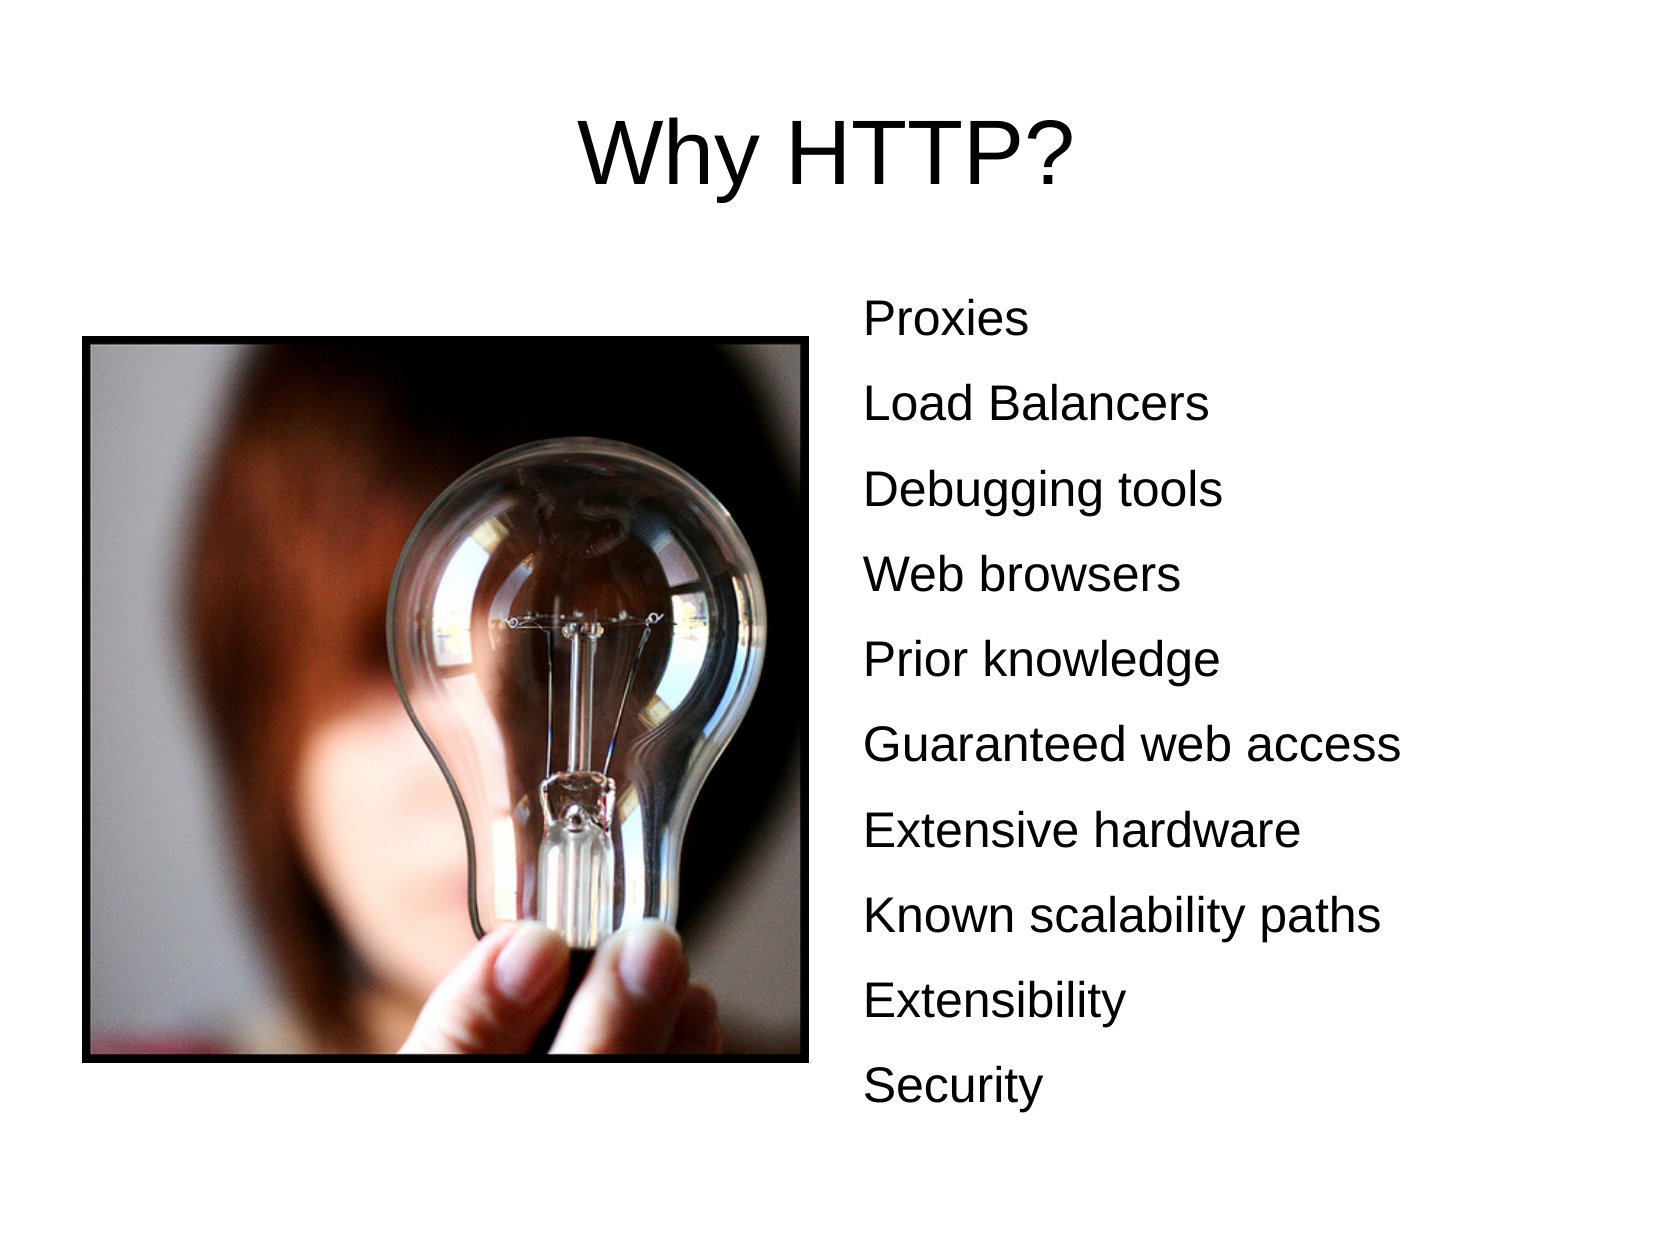

# Why HTTP?
Proxies
Load Balancers
Debugging tools
Web browsers
Prior knowledge
Guaranteed web access
Extensive hardware
Known scalability paths
Extensibility
Security